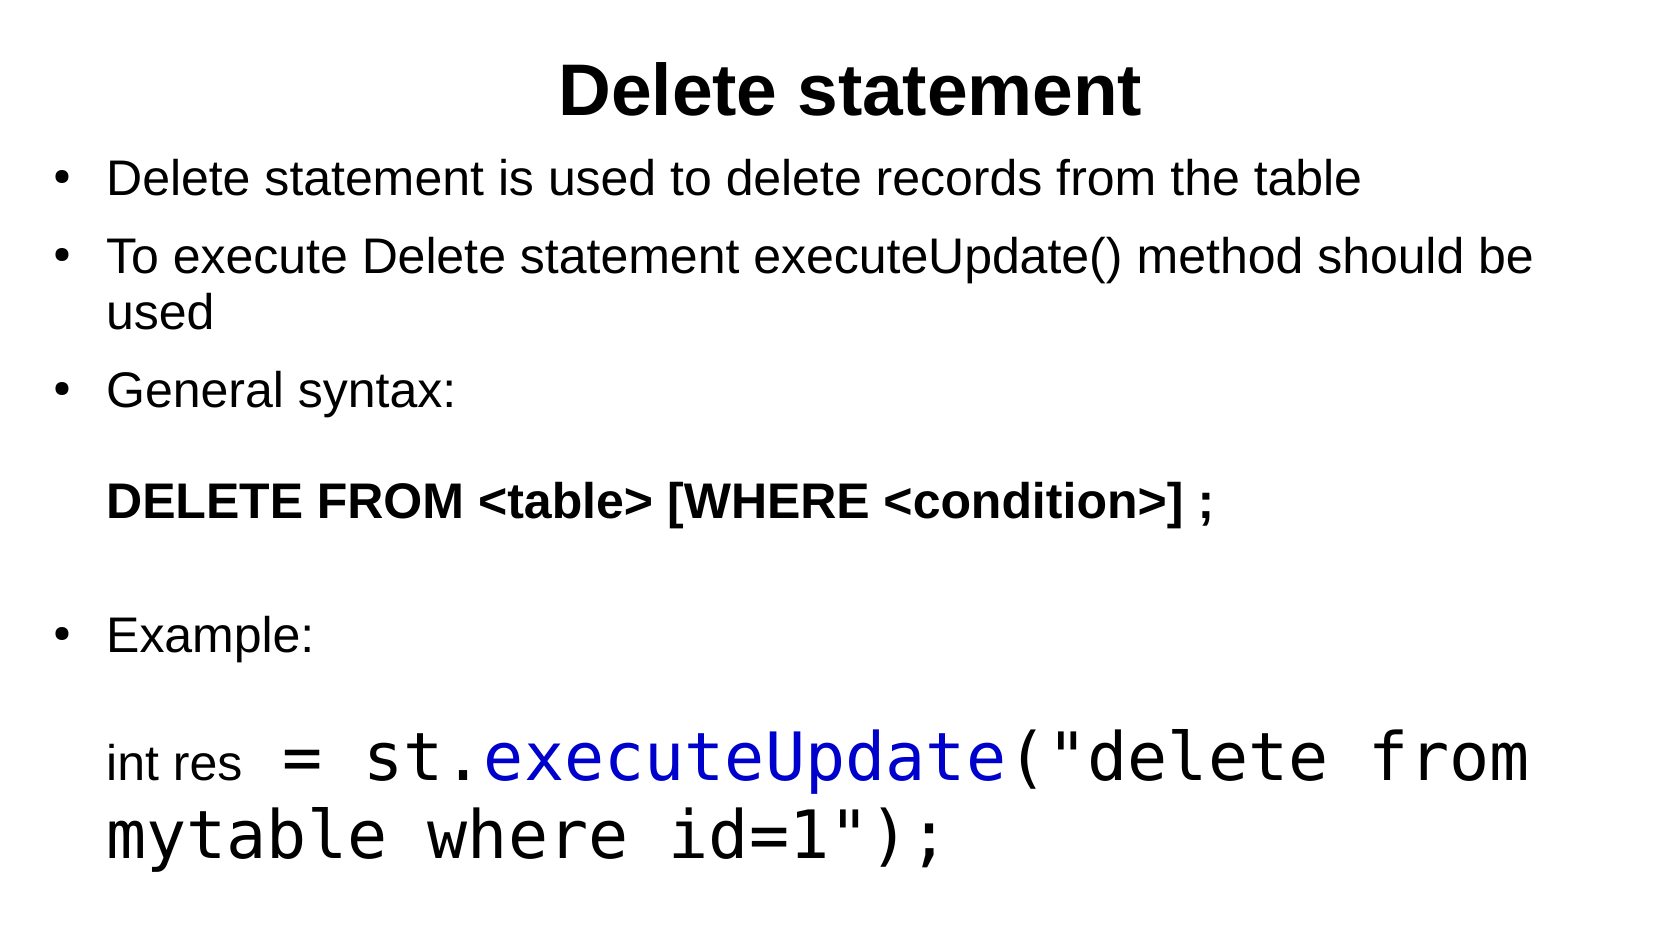

# Delete statement
Delete statement is used to delete records from the table
To execute Delete statement executeUpdate() method should be used
General syntax:
DELETE FROM <table> [WHERE <condition>] ;
Example:
int res = st.executeUpdate("delete from mytable where id=1");